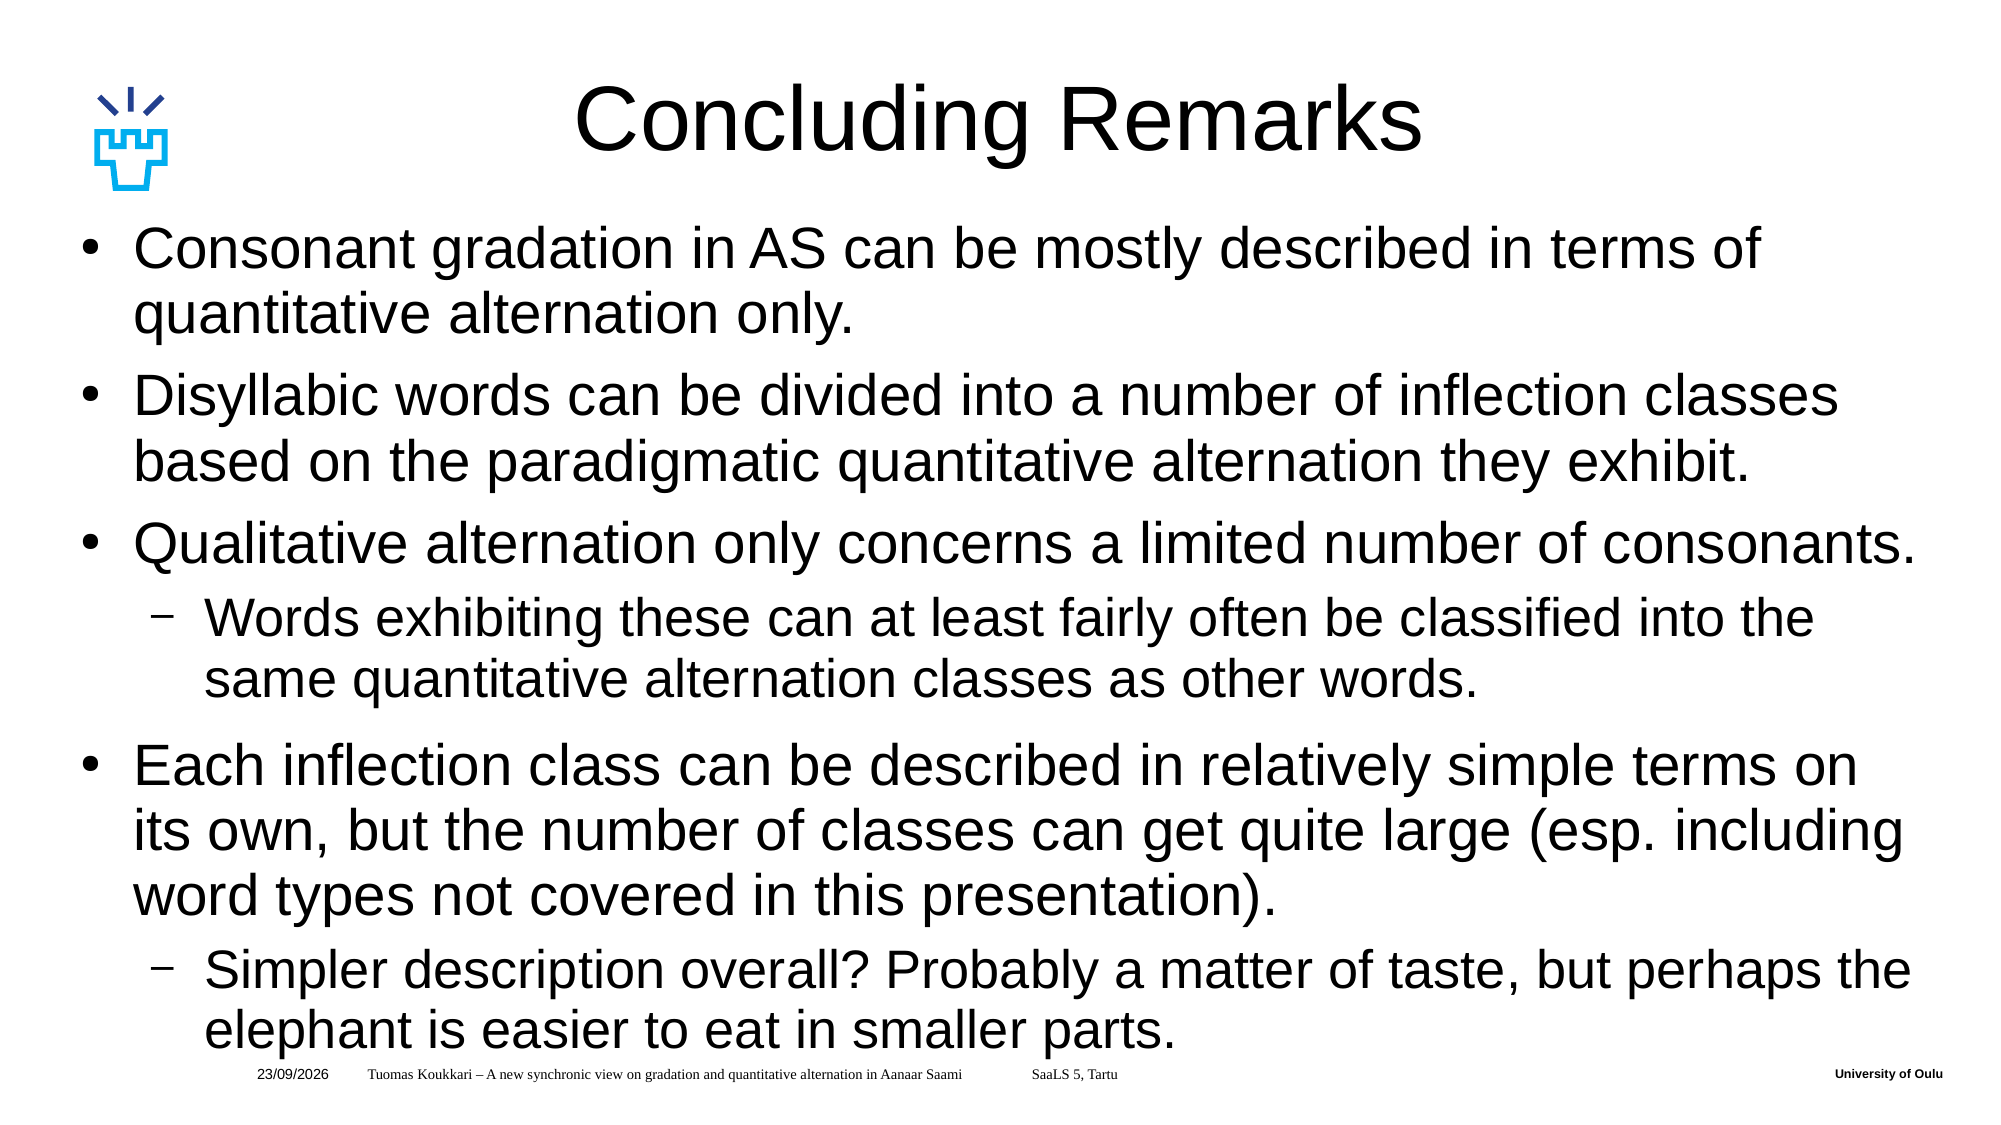

# Concluding Remarks
Consonant gradation in AS can be mostly described in terms of quantitative alternation only.
Disyllabic words can be divided into a number of inflection classes based on the paradigmatic quantitative alternation they exhibit.
Qualitative alternation only concerns a limited number of consonants.
Words exhibiting these can at least fairly often be classified into the same quantitative alternation classes as other words.
Each inflection class can be described in relatively simple terms on
its own, but the number of classes can get quite large (esp. including word types not covered in this presentation).
Simpler description overall? Probably a matter of taste, but perhaps the elephant is easier to eat in smaller parts.
https://github.com/tkoukkar/anaraskiela/blob/master/Koukkari_Tuomas-CIFUXIII-oovdanpyehtim.pdf